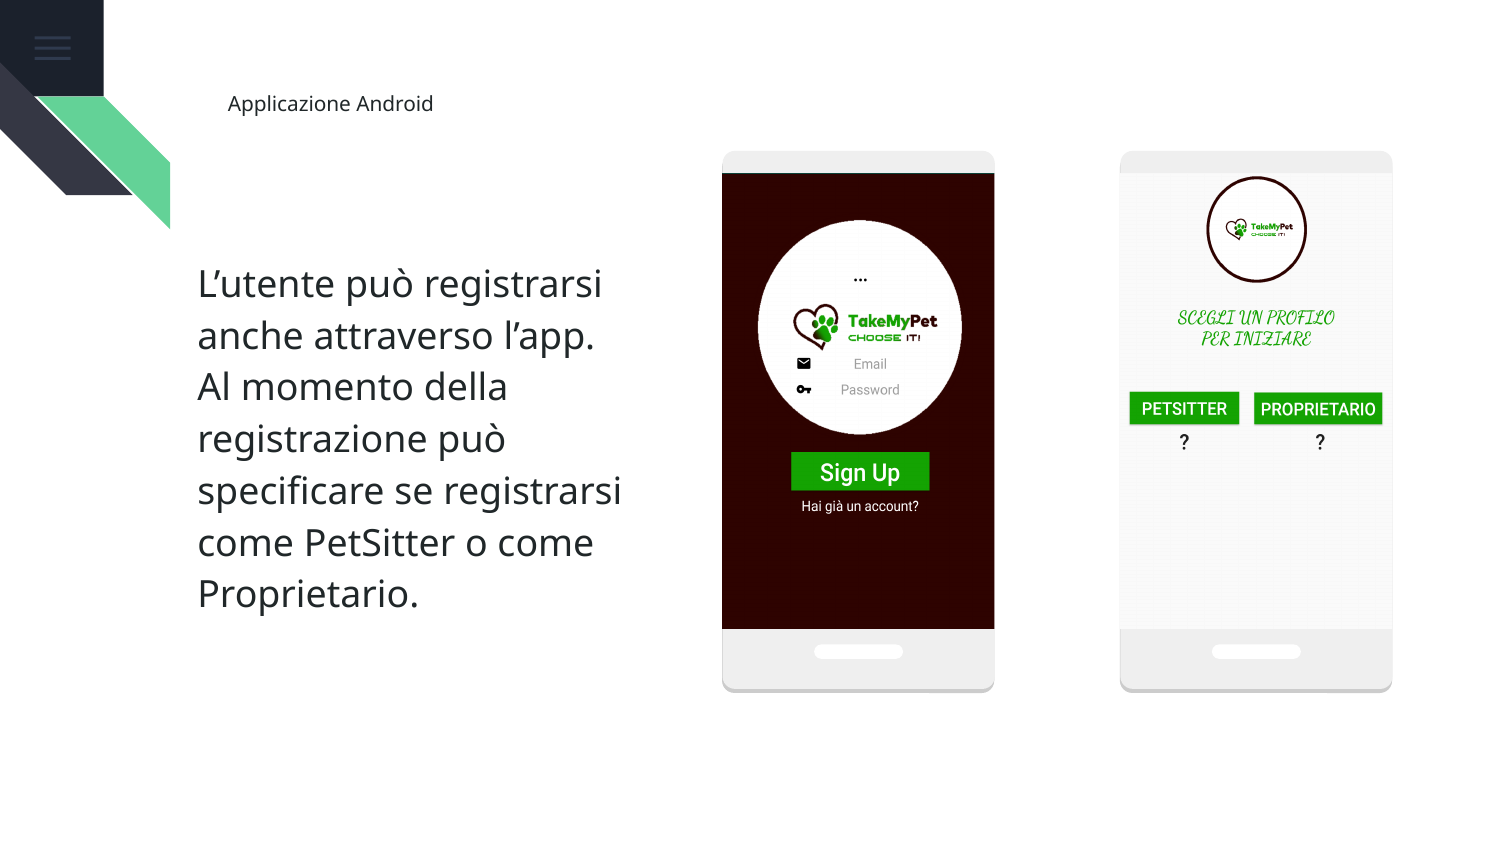

# Applicazione Android
L’utente può registrarsi anche attraverso l’app.
Al momento della registrazione può specificare se registrarsi come PetSitter o come Proprietario.